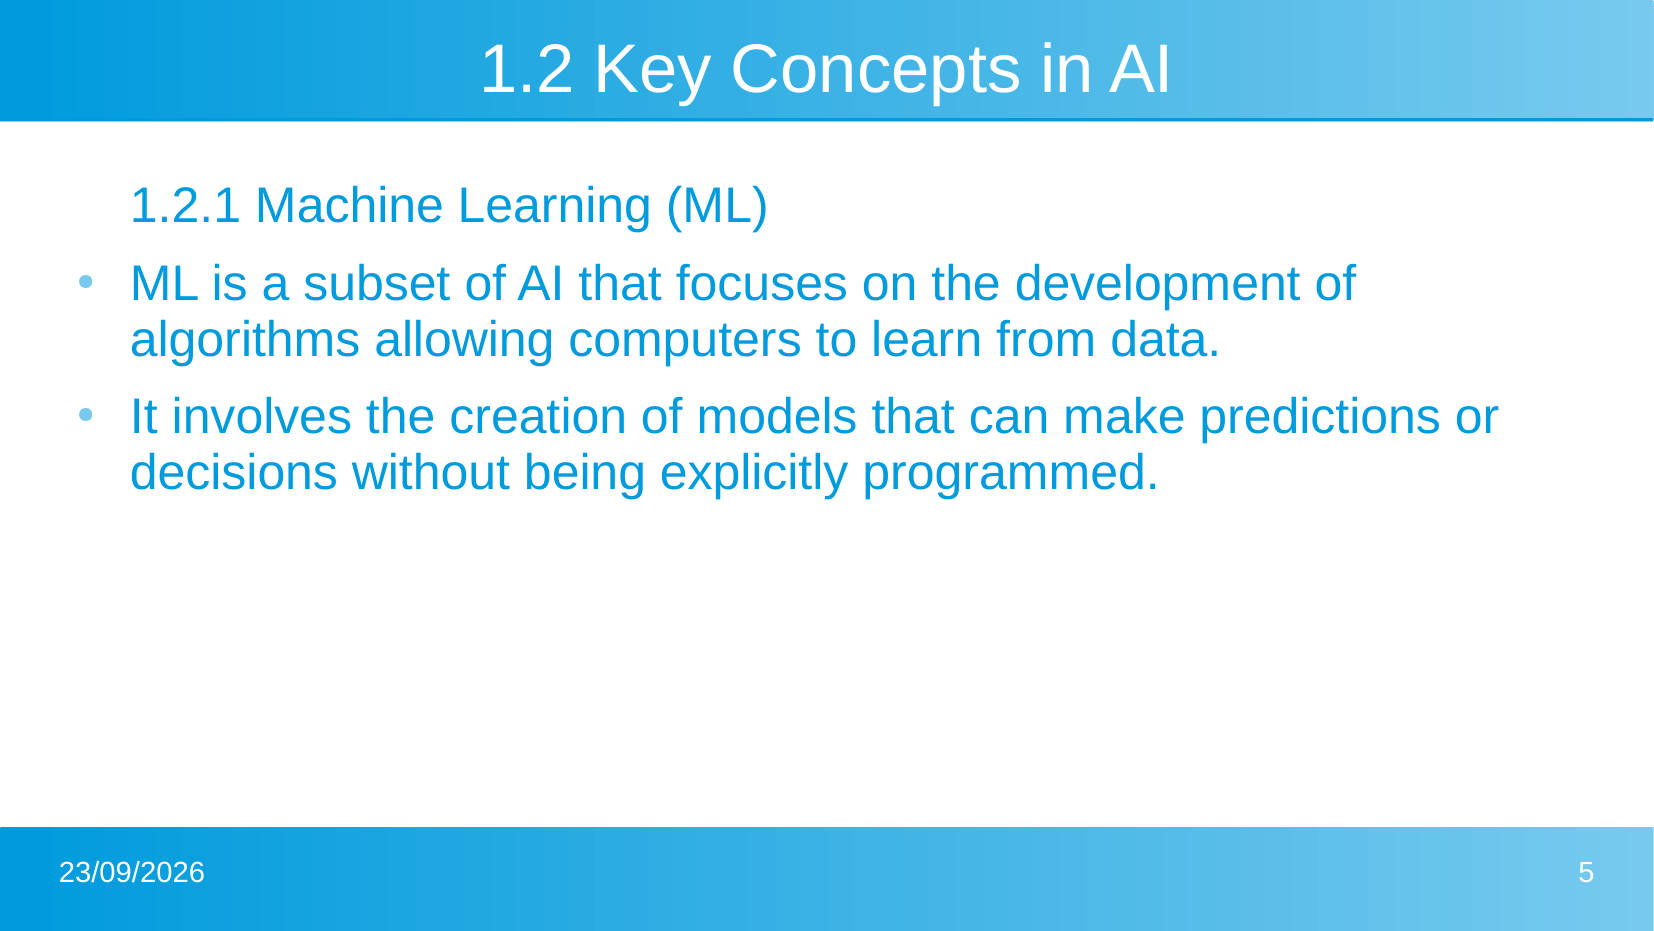

# 1.2 Key Concepts in AI
1.2.1 Machine Learning (ML)
ML is a subset of AI that focuses on the development of algorithms allowing computers to learn from data.
It involves the creation of models that can make predictions or decisions without being explicitly programmed.
5